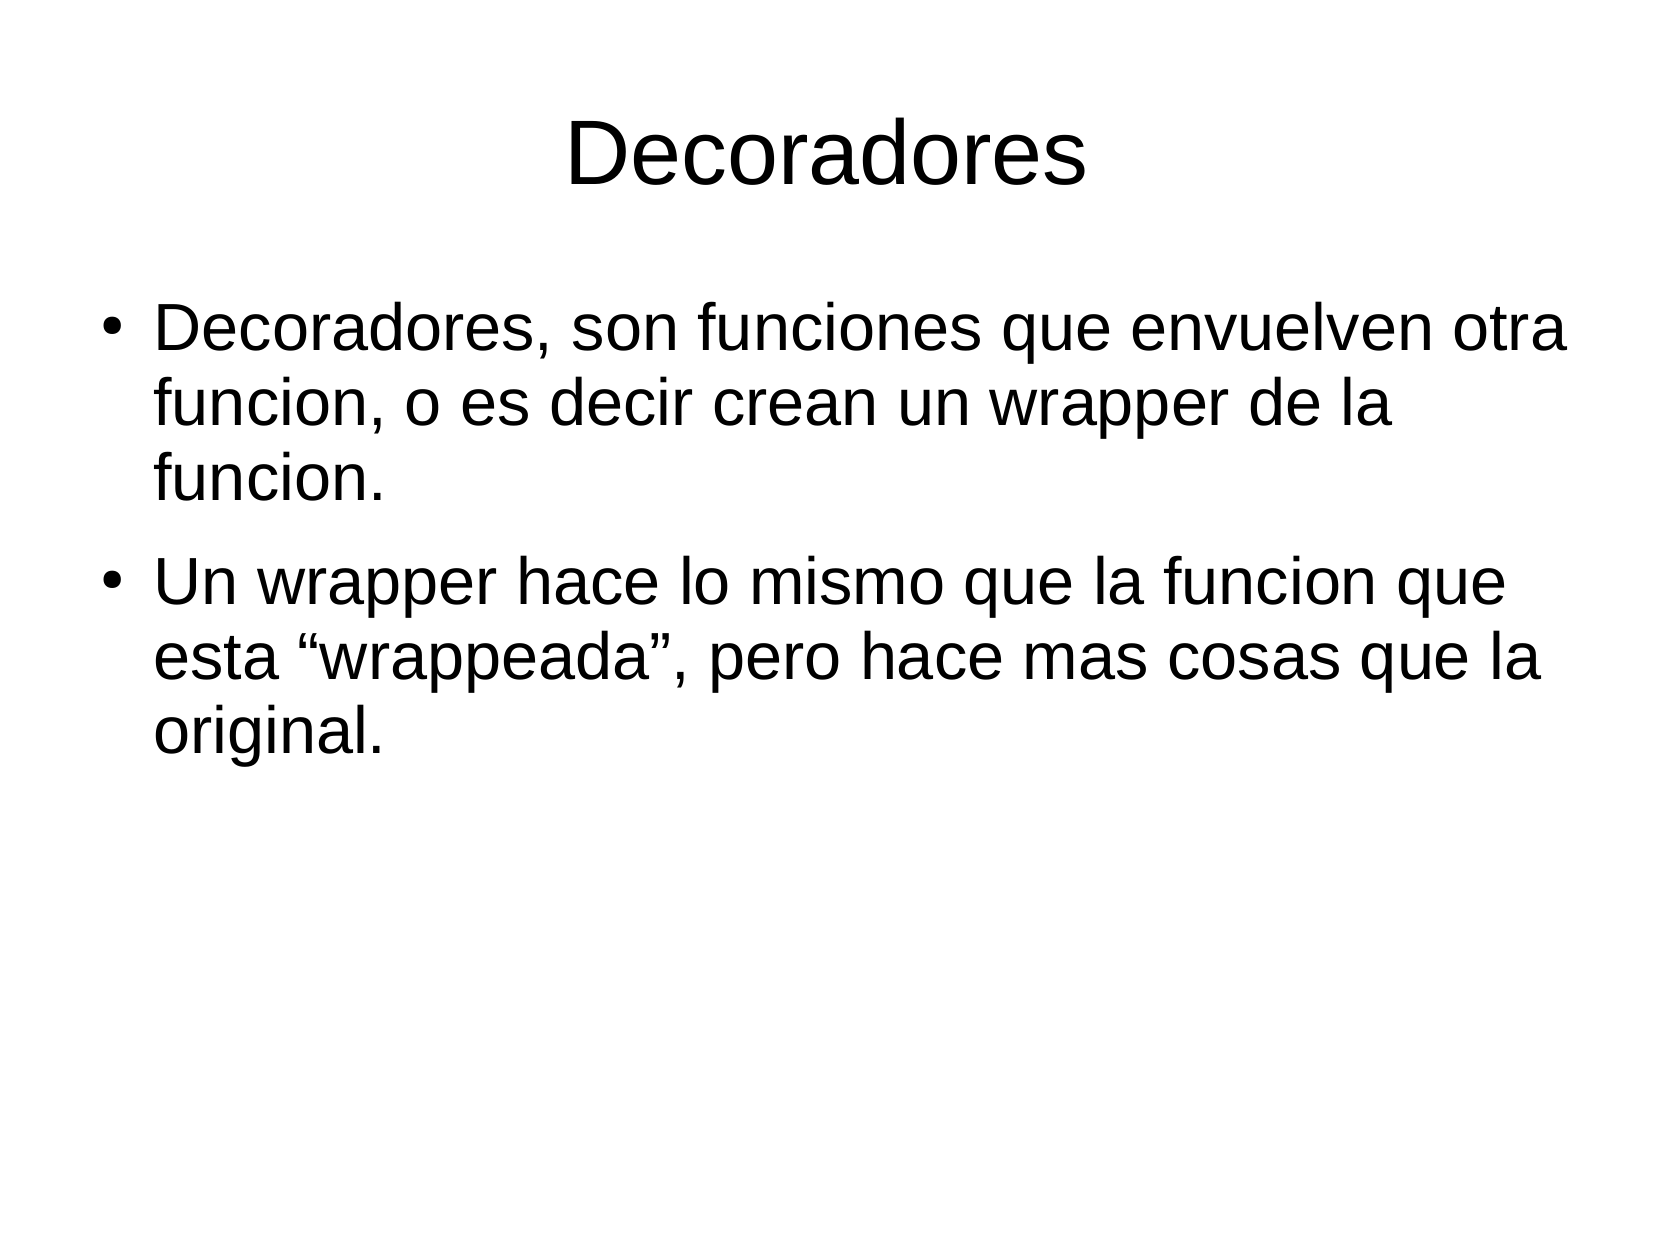

# Decoradores
Decoradores, son funciones que envuelven otra funcion, o es decir crean un wrapper de la funcion.
Un wrapper hace lo mismo que la funcion que esta “wrappeada”, pero hace mas cosas que la original.